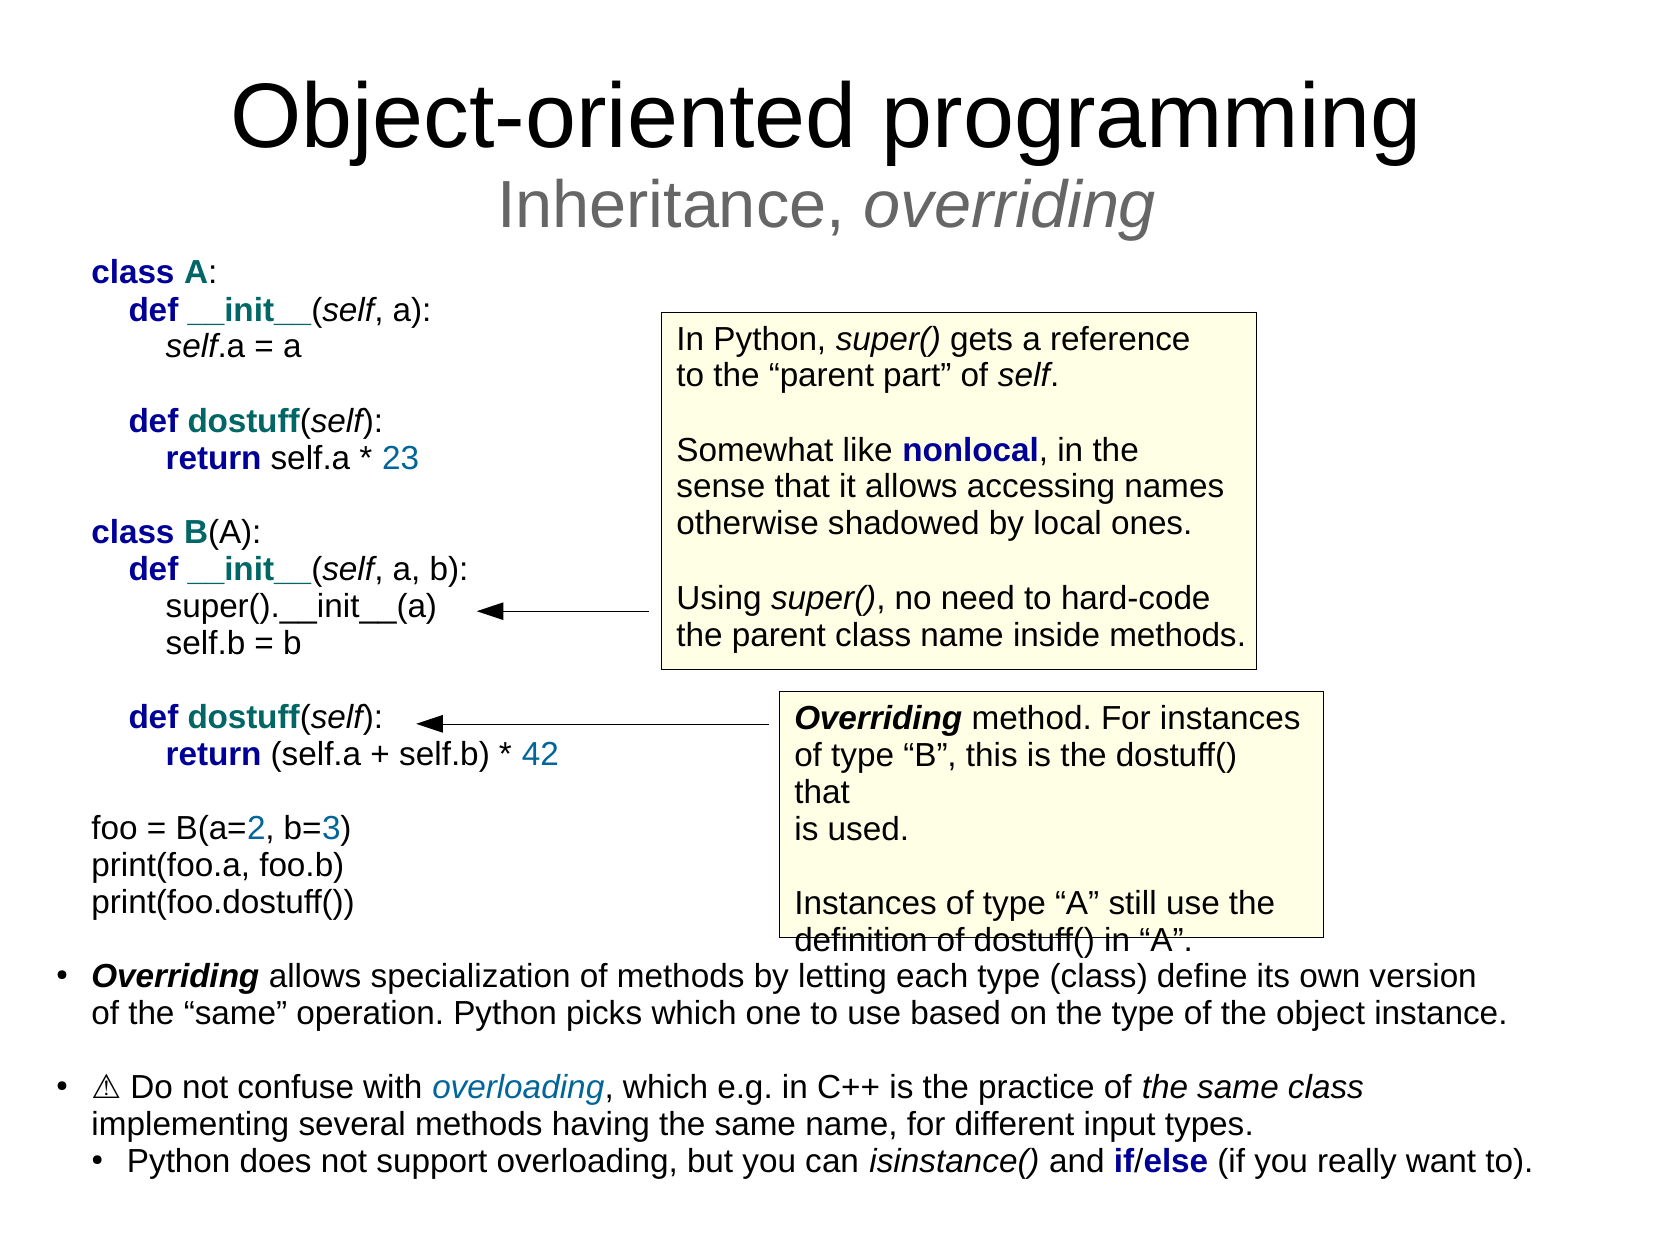

# Object-oriented programming Inheritance, overriding
class A:
 def __init__(self, a):
 self.a = a
 def dostuff(self):
 return self.a * 23
class B(A):
 def __init__(self, a, b):
 super().__init__(a)
 self.b = b
 def dostuff(self):
 return (self.a + self.b) * 42
foo = B(a=2, b=3)
print(foo.a, foo.b)
print(foo.dostuff())
Overriding allows specialization of methods by letting each type (class) define its own version
of the “same” operation. Python picks which one to use based on the type of the object instance.
⚠ Do not confuse with overloading, which e.g. in C++ is the practice of the same class implementing several methods having the same name, for different input types.
Python does not support overloading, but you can isinstance() and if/else (if you really want to).
In Python, super() gets a reference
to the “parent part” of self.
Somewhat like nonlocal, in the
sense that it allows accessing names
otherwise shadowed by local ones.
Using super(), no need to hard-code
the parent class name inside methods.
Overriding method. For instances
of type “B”, this is the dostuff() that
is used.
Instances of type “A” still use the
definition of dostuff() in “A”.